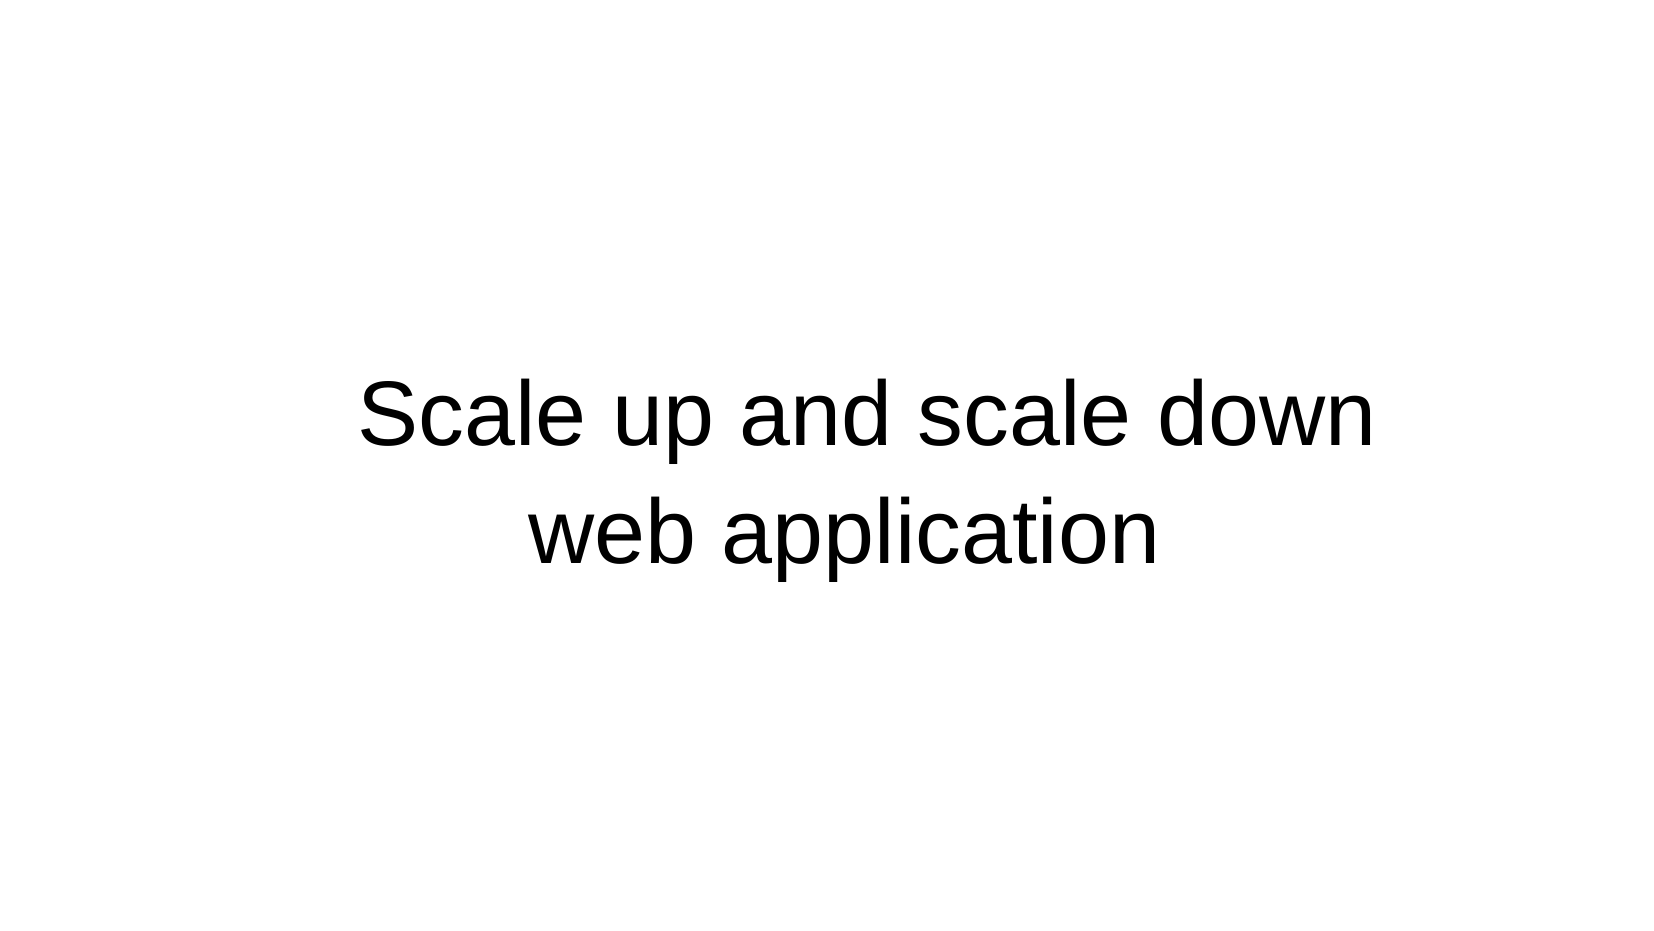

# Scale up and scale down web application